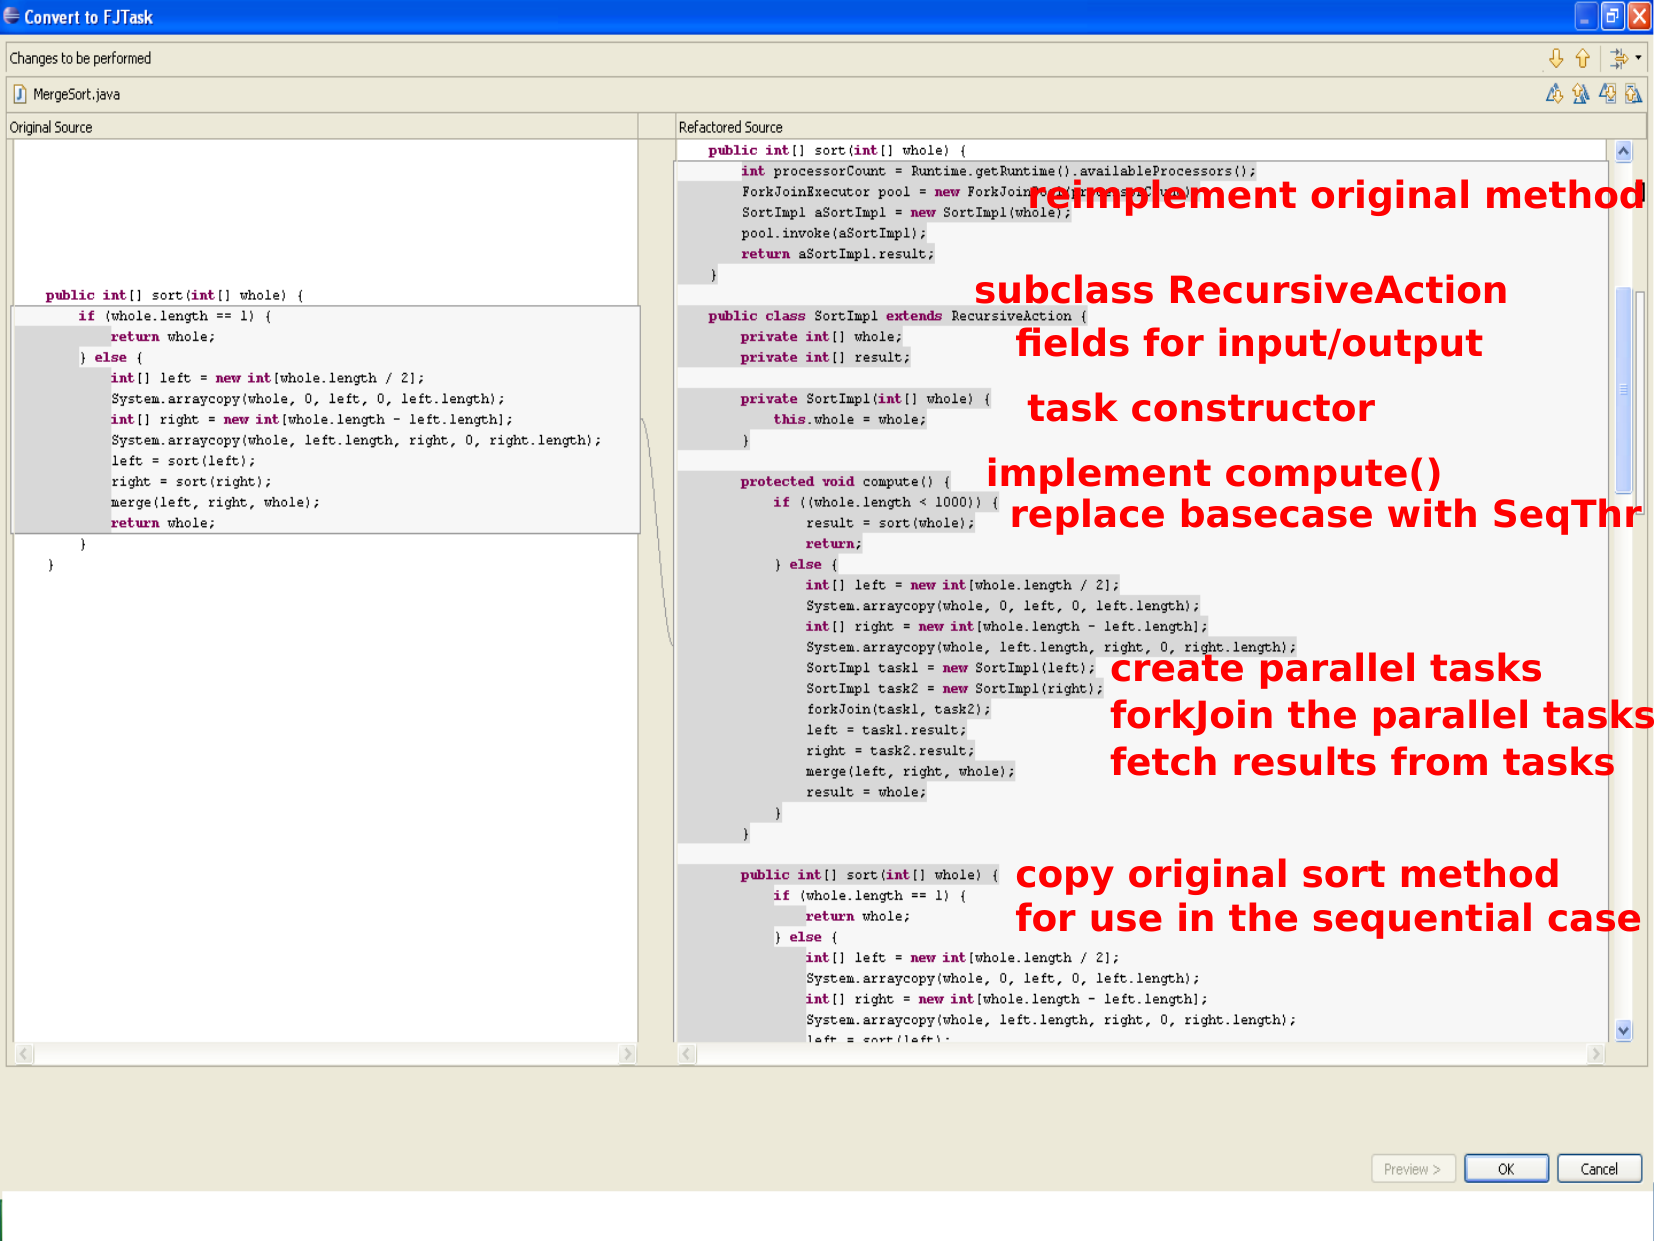

# Concurrencer Parallelizes MergeSort
reimplement original method
subclass RecursiveAction
fields for input/output
task constructor
implement compute()
replace basecase with SeqThr
create parallel tasks
forkJoin the parallel tasks
fetch results from tasks
copy original sort method
for use in the sequential case
23